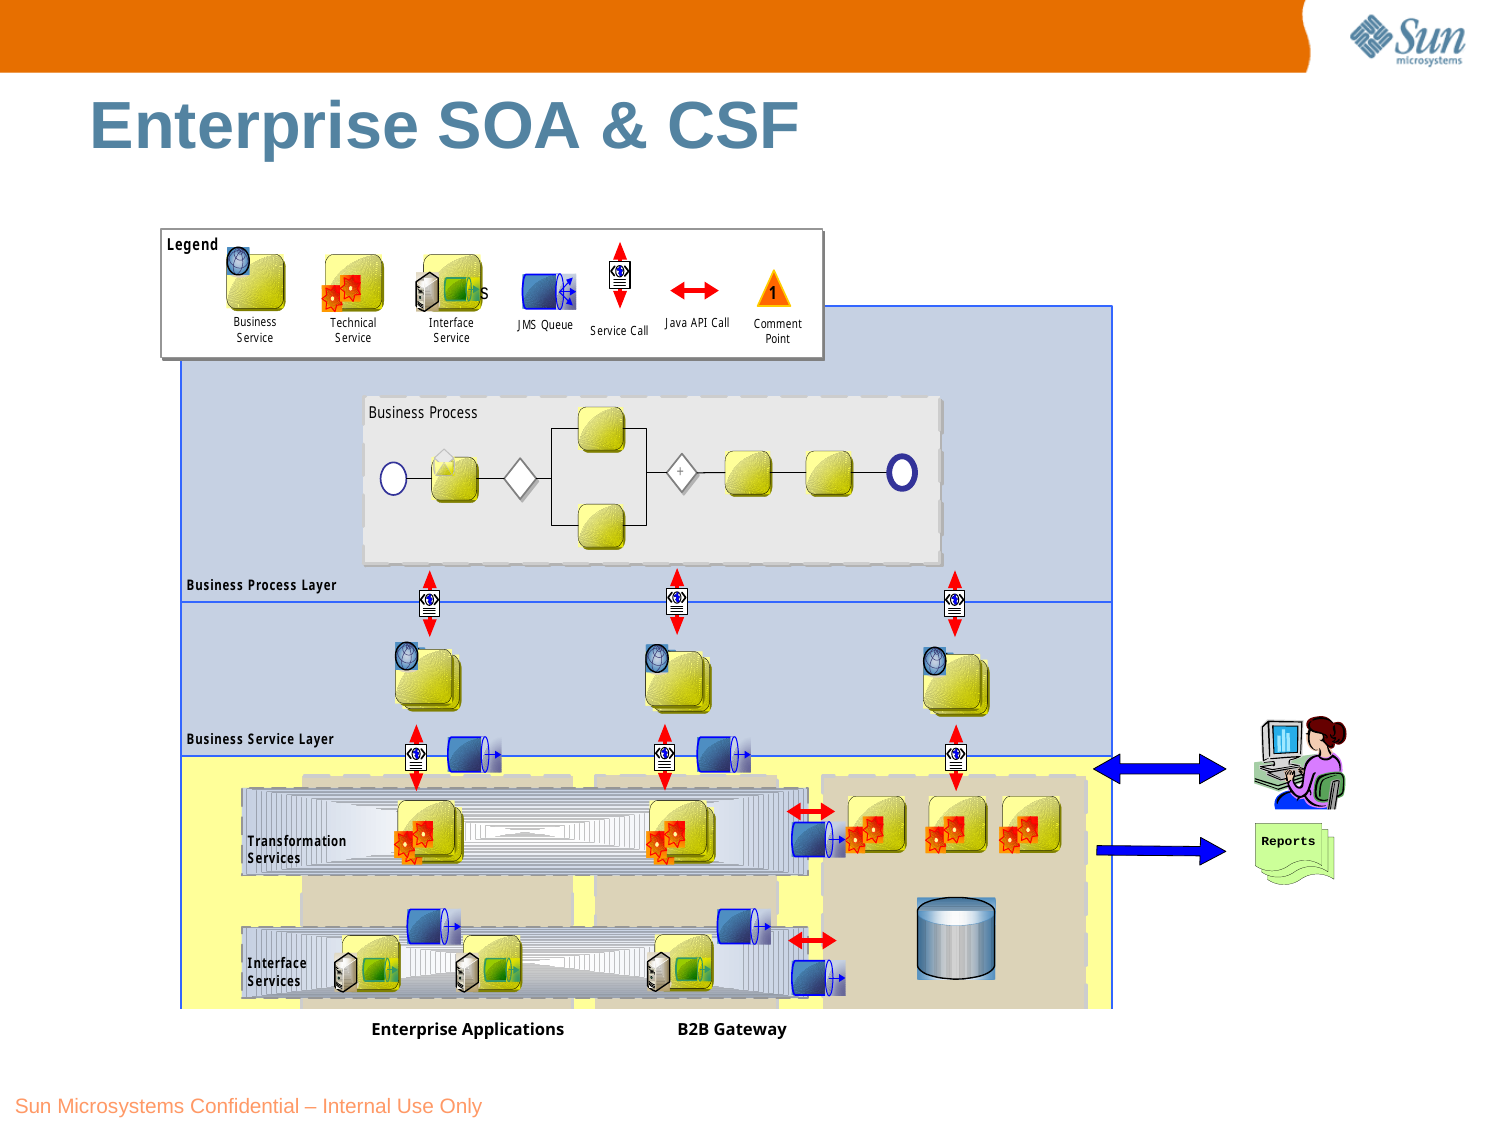

# Enterprise SOA & CSF
Enterprise Applications
B2B Gateway